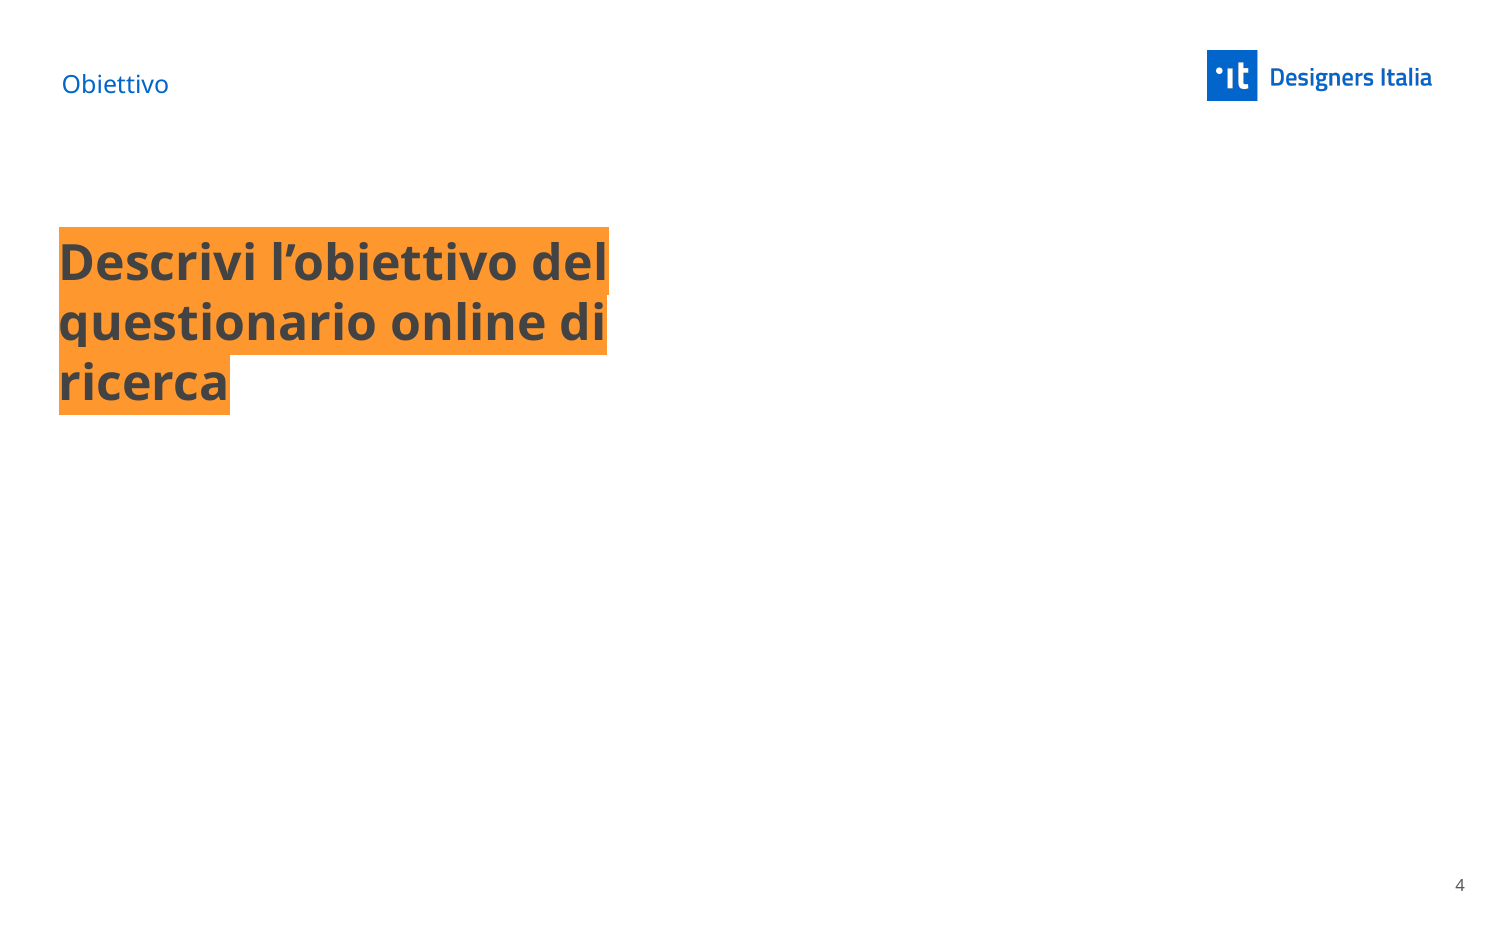

Obiettivo
Descrivi l’obiettivo del
questionario online di ricerca